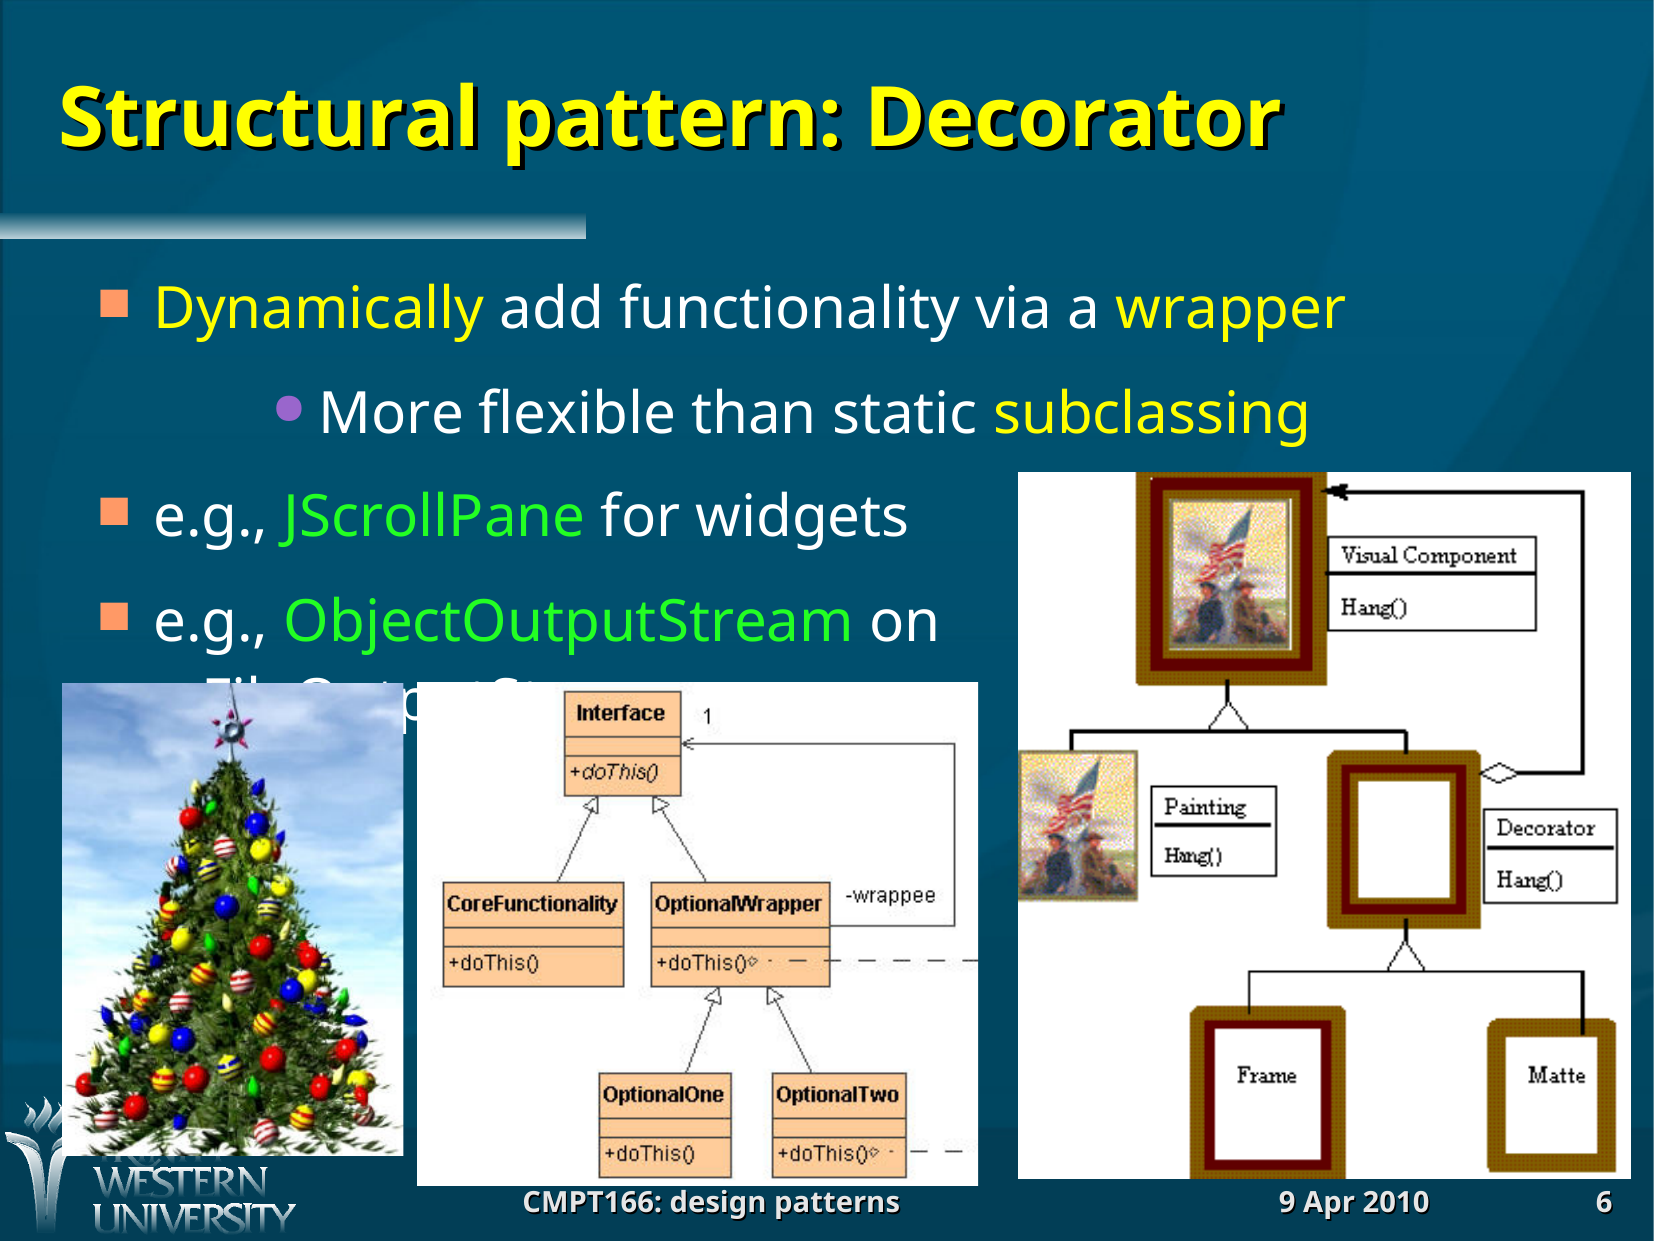

# Structural pattern: Decorator
Dynamically add functionality via a wrapper
More flexible than static subclassing
e.g., JScrollPane for widgets
e.g., ObjectOutputStream on
a FileOutputStream
CMPT166: design patterns
9 Apr 2010
6